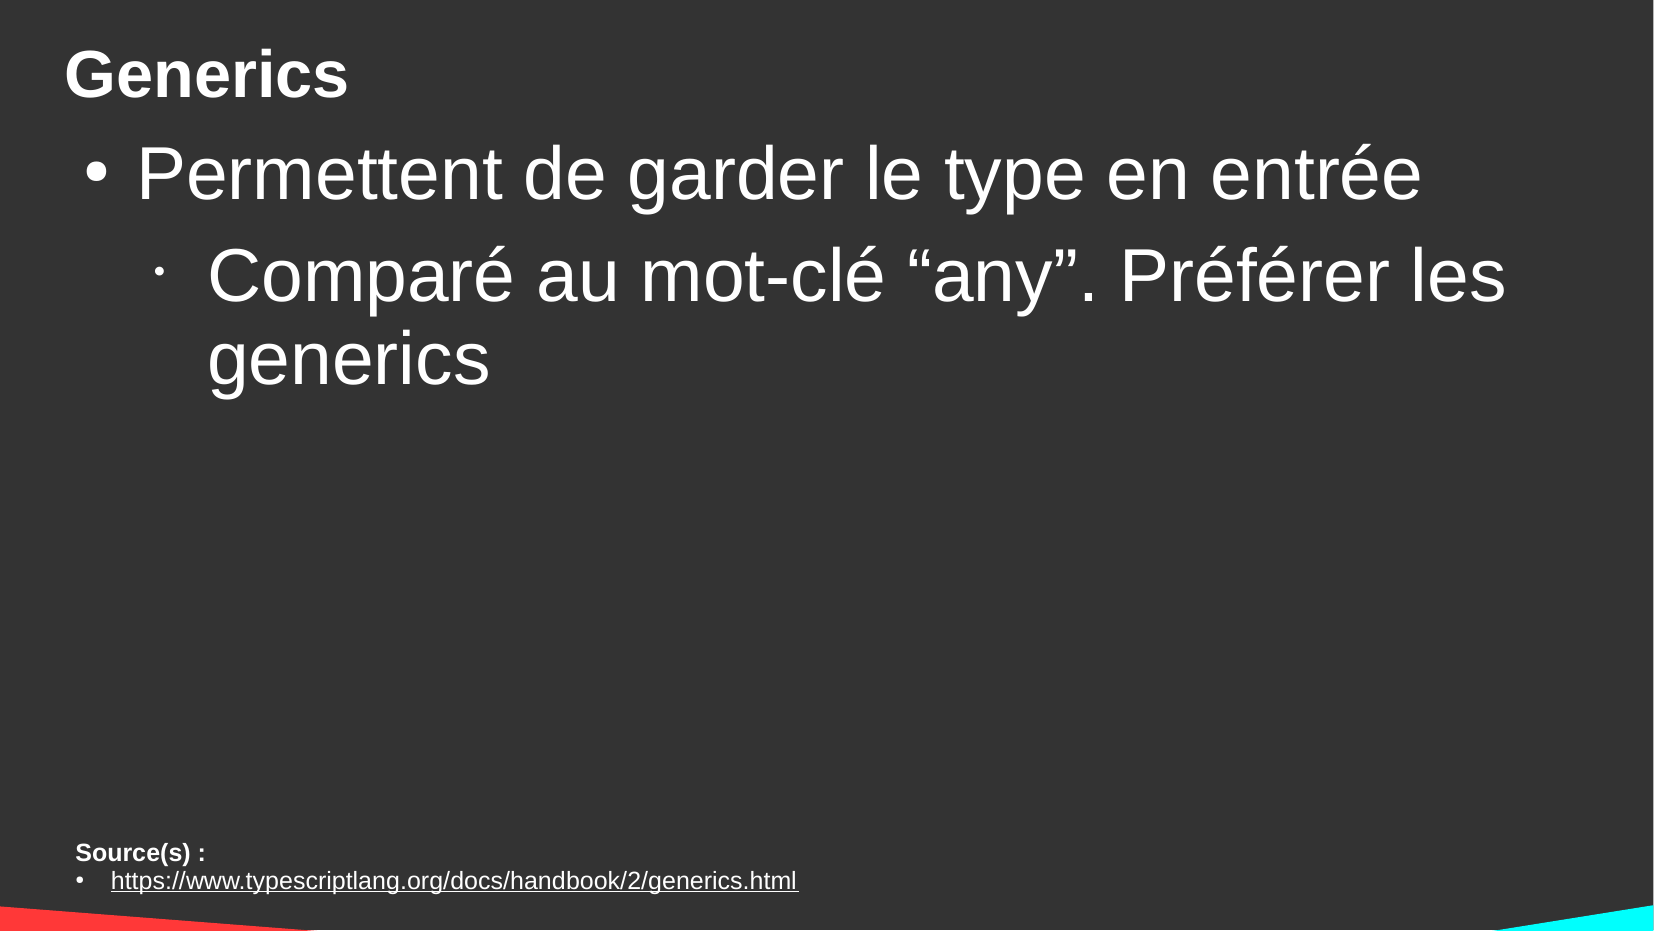

# Generics
Permettent de garder le type en entrée
Comparé au mot-clé “any”. Préférer les generics
Source(s) :
https://www.typescriptlang.org/docs/handbook/2/generics.html